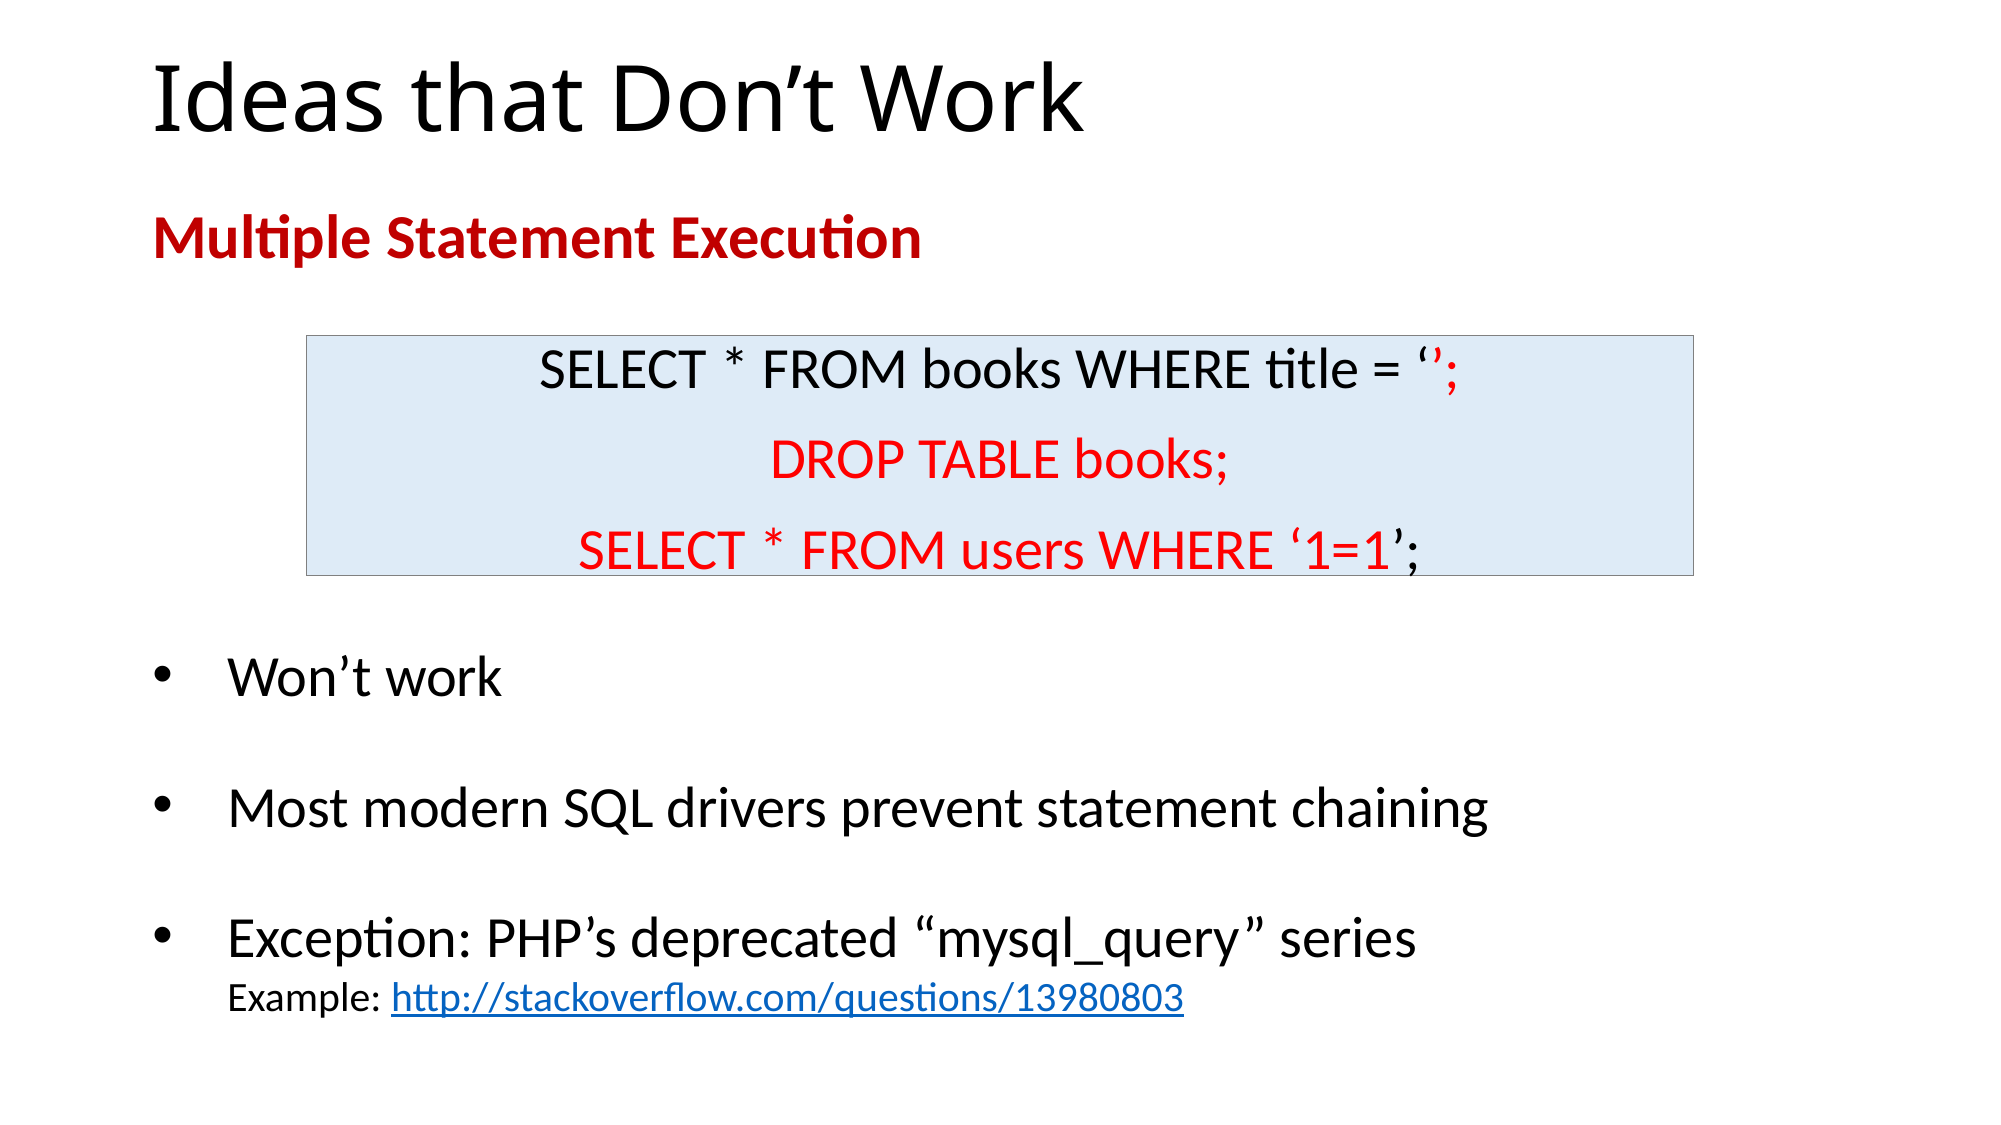

# Ideas that Don’t Work
Multiple Statement Execution
SELECT * FROM books WHERE title = ‘’;
DROP TABLE books;
SELECT * FROM users WHERE ‘1=1’;
Won’t work
Most modern SQL drivers prevent statement chaining
Exception: PHP’s deprecated “mysql_query” series
Example: http://stackoverflow.com/questions/13980803